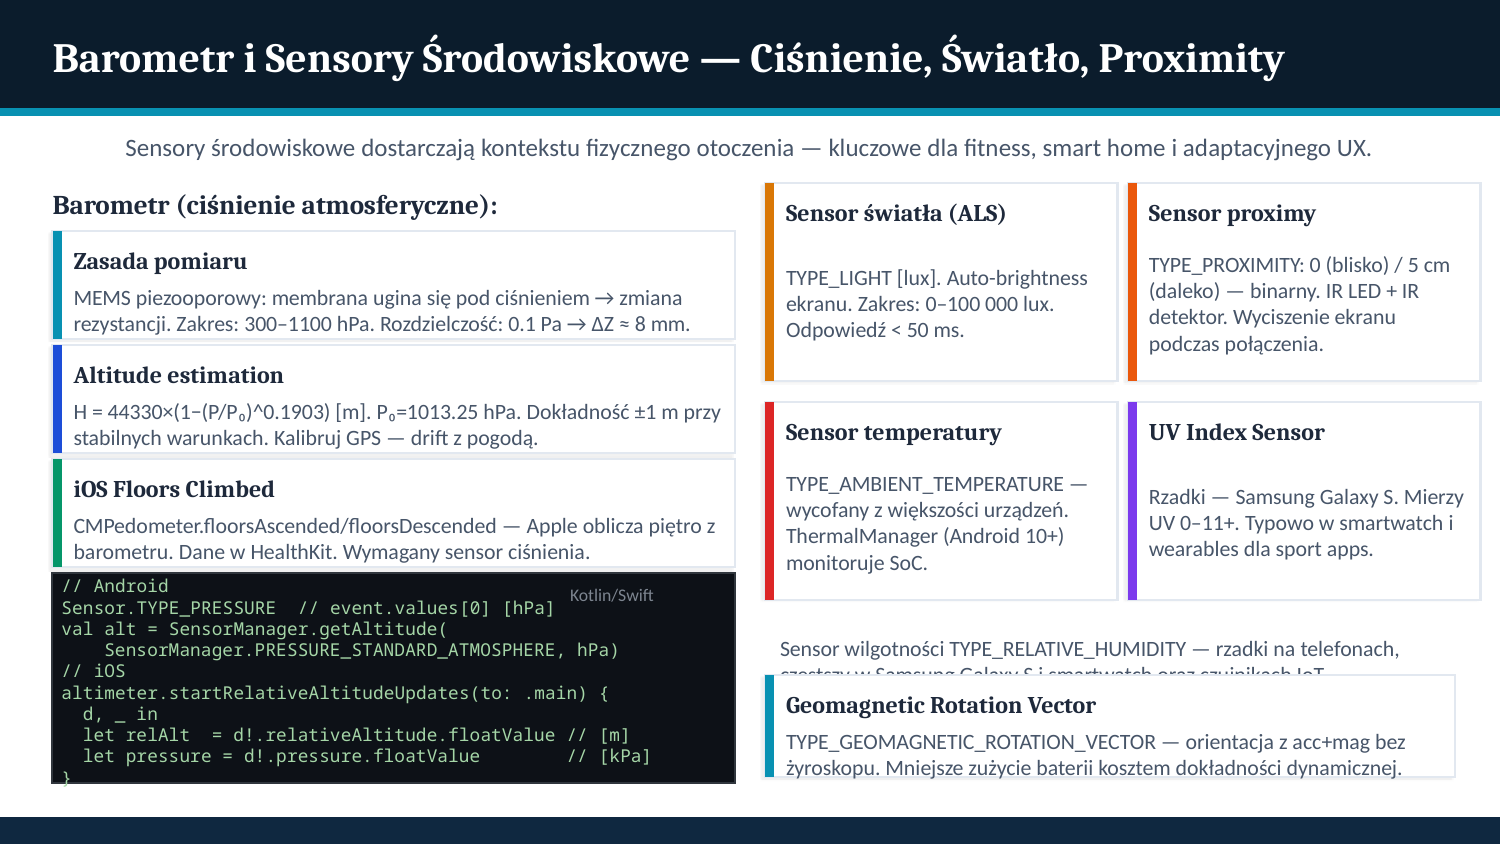

Barometr i Sensory Środowiskowe — Ciśnienie, Światło, Proximity
Sensory środowiskowe dostarczają kontekstu fizycznego otoczenia — kluczowe dla fitness, smart home i adaptacyjnego UX.
Barometr (ciśnienie atmosferyczne):
Sensor światła (ALS)
Sensor proximy
TYPE_LIGHT [lux]. Auto-brightness ekranu. Zakres: 0–100 000 lux. Odpowiedź < 50 ms.
TYPE_PROXIMITY: 0 (blisko) / 5 cm (daleko) — binarny. IR LED + IR detektor. Wyciszenie ekranu podczas połączenia.
Zasada pomiaru
MEMS piezooporowy: membrana ugina się pod ciśnieniem → zmiana rezystancji. Zakres: 300–1100 hPa. Rozdzielczość: 0.1 Pa → ΔZ ≈ 8 mm.
Altitude estimation
H = 44330×(1−(P/P₀)^0.1903) [m]. P₀=1013.25 hPa. Dokładność ±1 m przy stabilnych warunkach. Kalibruj GPS — drift z pogodą.
Sensor temperatury
UV Index Sensor
TYPE_AMBIENT_TEMPERATURE — wycofany z większości urządzeń. ThermalManager (Android 10+) monitoruje SoC.
Rzadki — Samsung Galaxy S. Mierzy UV 0–11+. Typowo w smartwatch i wearables dla sport apps.
iOS Floors Climbed
CMPedometer.floorsAscended/floorsDescended — Apple oblicza piętro z barometru. Dane w HealthKit. Wymagany sensor ciśnienia.
// Android
Sensor.TYPE_PRESSURE // event.values[0] [hPa]
val alt = SensorManager.getAltitude(
 SensorManager.PRESSURE_STANDARD_ATMOSPHERE, hPa)
// iOS
altimeter.startRelativeAltitudeUpdates(to: .main) {
 d, _ in
 let relAlt = d!.relativeAltitude.floatValue // [m]
 let pressure = d!.pressure.floatValue // [kPa]
}
Kotlin/Swift
Sensor wilgotności TYPE_RELATIVE_HUMIDITY — rzadki na telefonach, częstszy w Samsung Galaxy S i smartwatch oraz czujnikach IoT.
Geomagnetic Rotation Vector
TYPE_GEOMAGNETIC_ROTATION_VECTOR — orientacja z acc+mag bez żyroskopu. Mniejsze zużycie baterii kosztem dokładności dynamicznej.